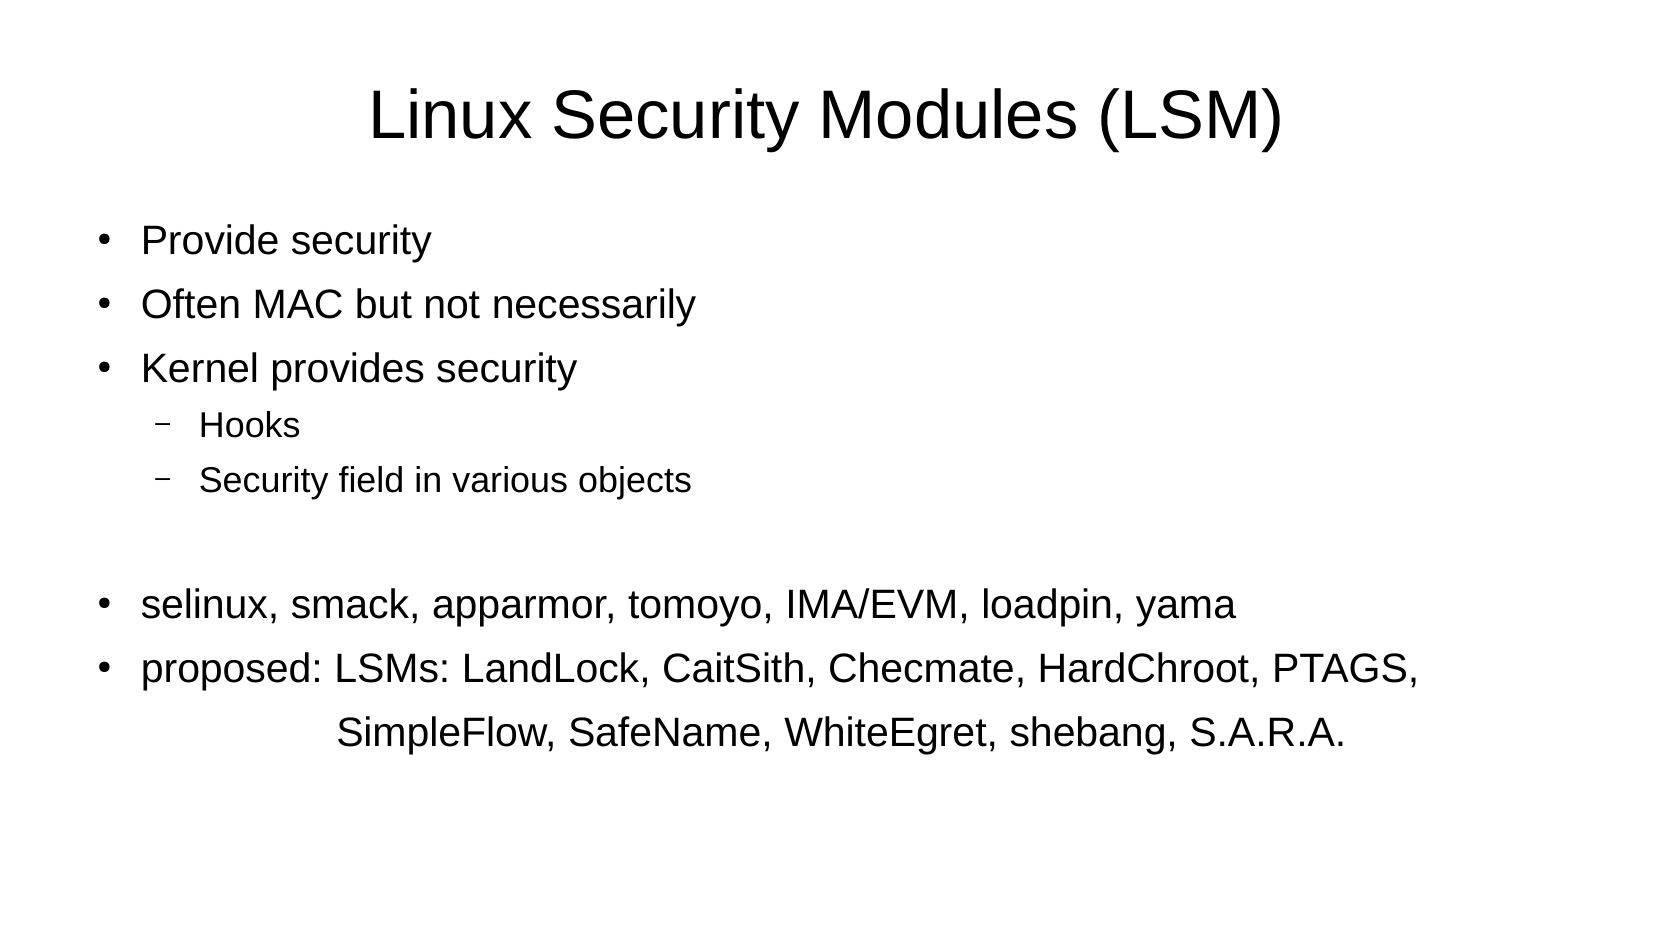

# Linux Security Modules (LSM)
Provide security
Often MAC but not necessarily
Kernel provides security
Hooks
Security field in various objects
selinux, smack, apparmor, tomoyo, IMA/EVM, loadpin, yama
proposed: LSMs: LandLock, CaitSith, Checmate, HardChroot, PTAGS,
 SimpleFlow, SafeName, WhiteEgret, shebang, S.A.R.A.